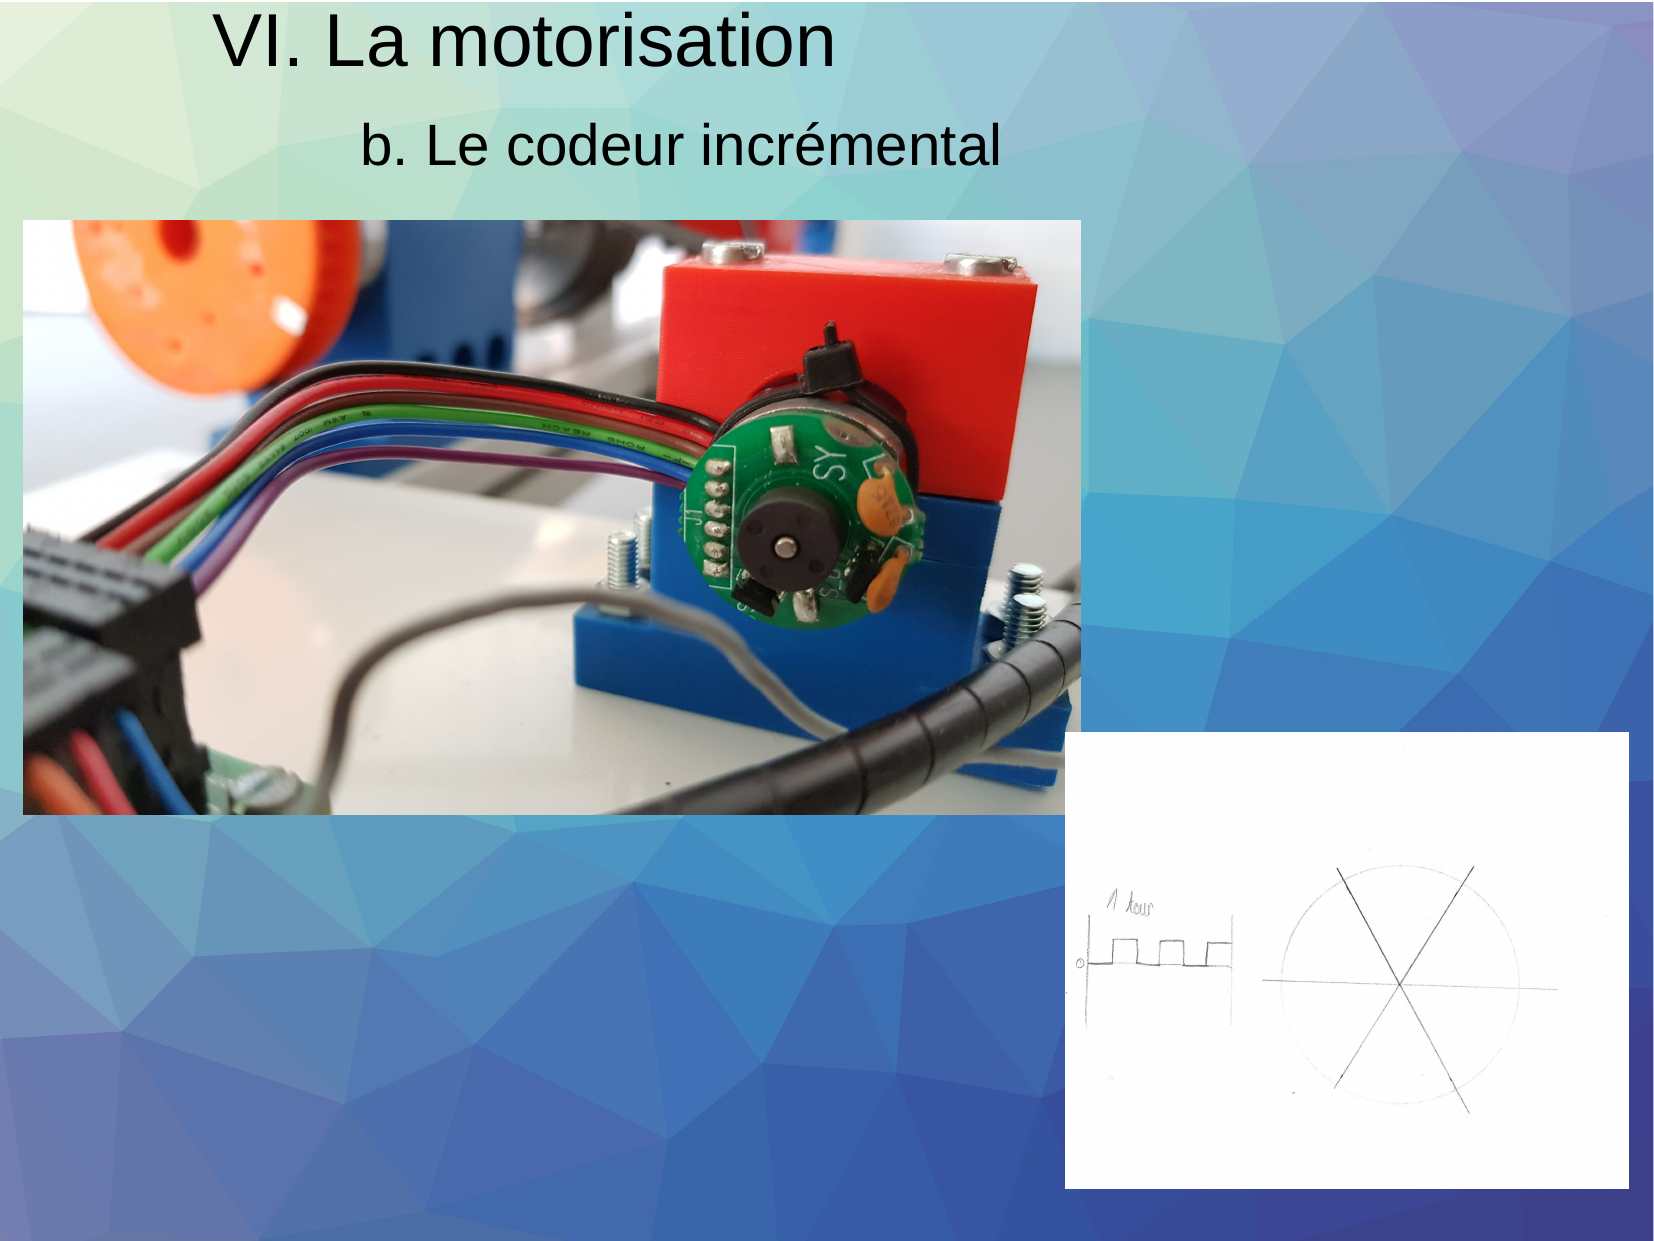

# VI. La motorisation b. Le codeur incrémental